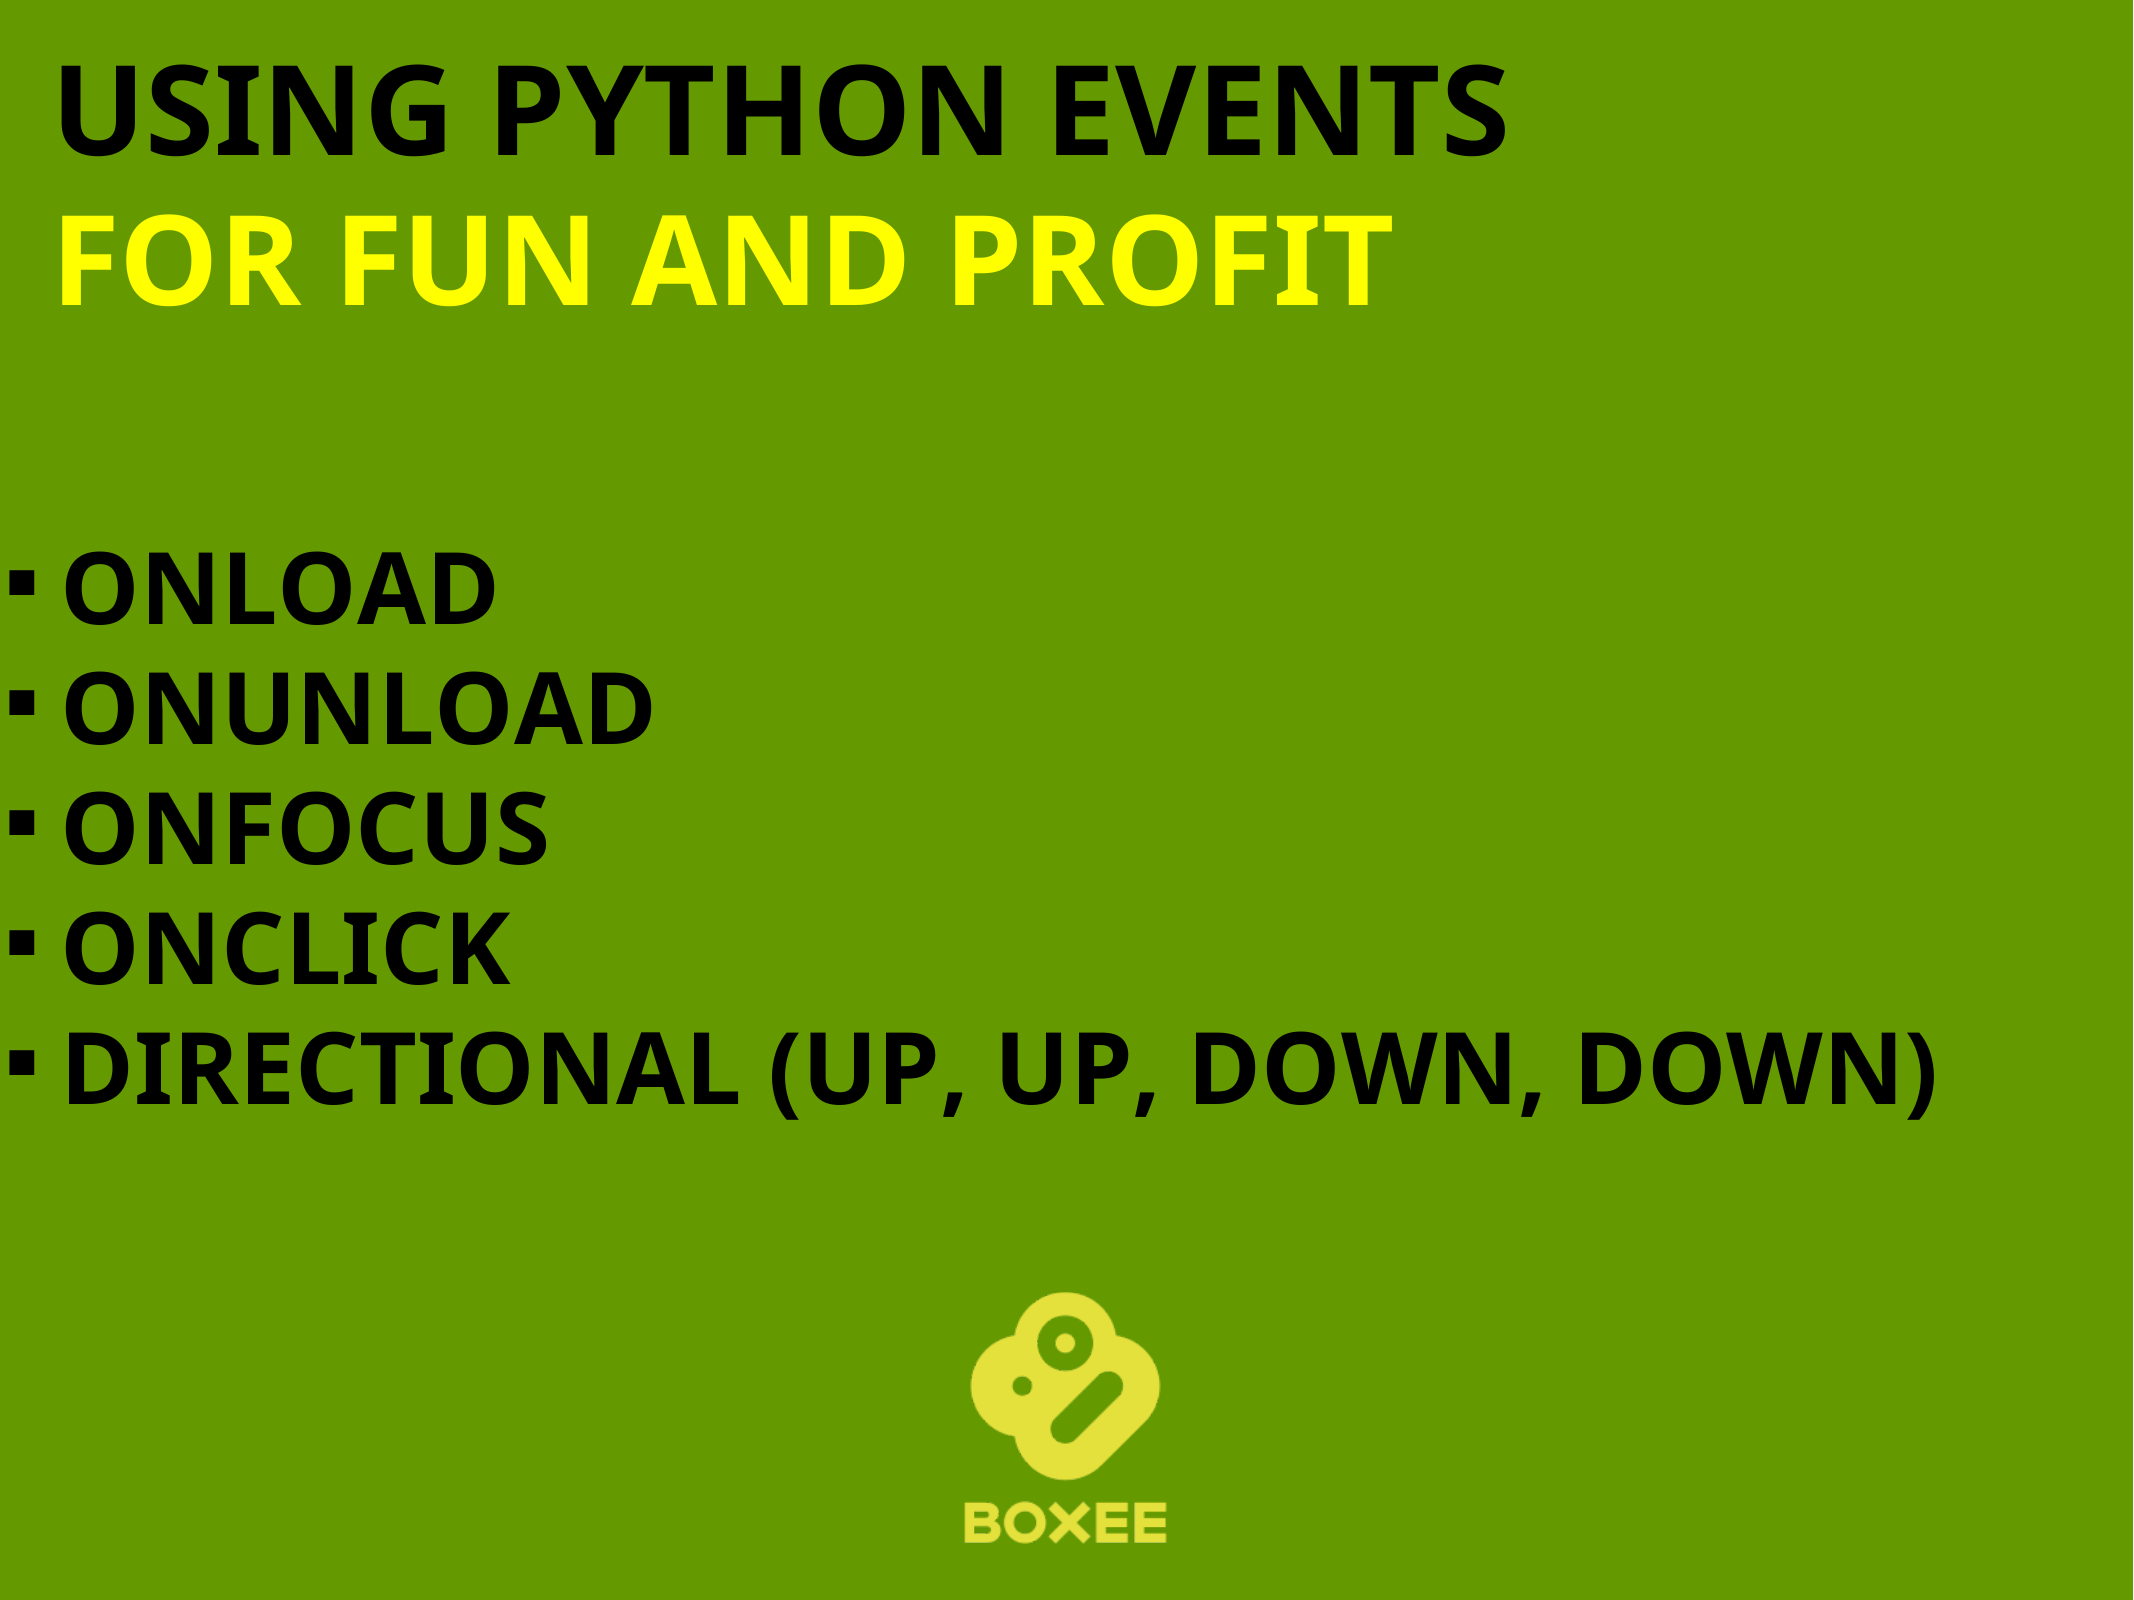

USING PYTHON EVENTS
FOR FUN AND PROFIT
 ONLOAD
 ONUNLOAD
 ONFOCUS
 ONCLICK
 DIRECTIONAL (UP, UP, DOWN, DOWN)